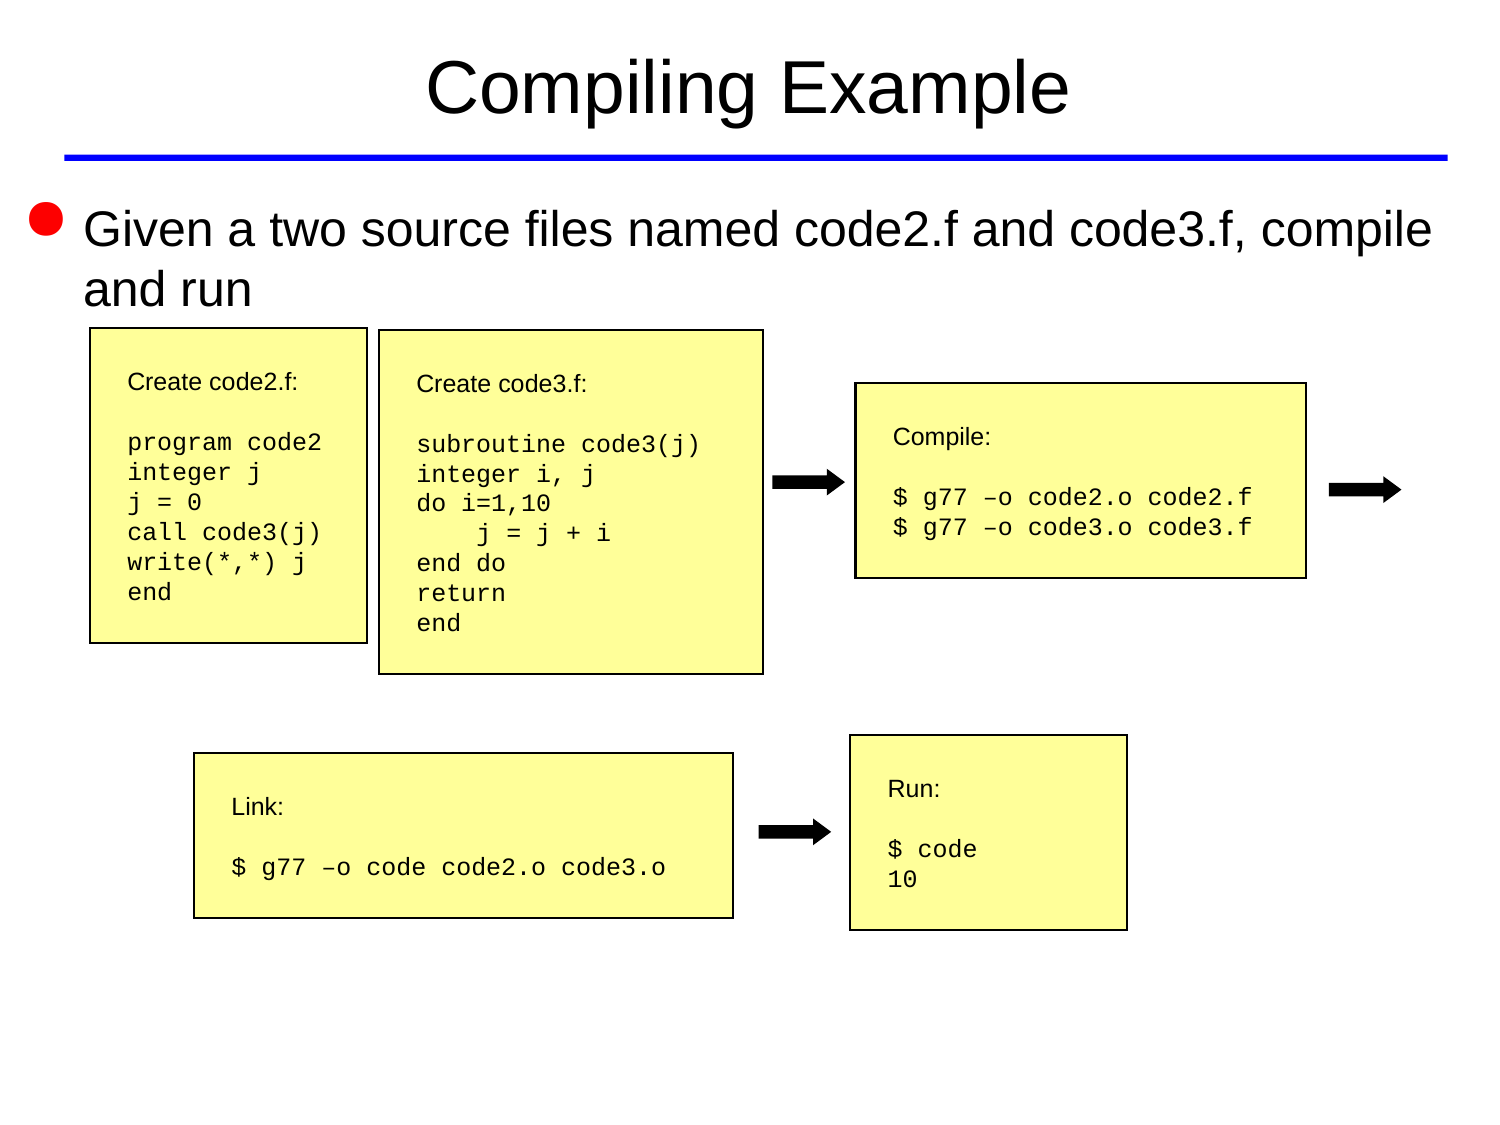

# Compiling Example
Given a two source files named code2.f and code3.f, compile and run
Create code2.f:
program code2
integer j
j = 0
call code3(j)
write(*,*) j
end
Create code3.f:
subroutine code3(j)
integer i, j
do i=1,10
 j = j + i
end do
return
end
Compile:
$ g77 –o code2.o code2.f
$ g77 –o code3.o code3.f
Run:
$ code
10
Link:
$ g77 –o code code2.o code3.o